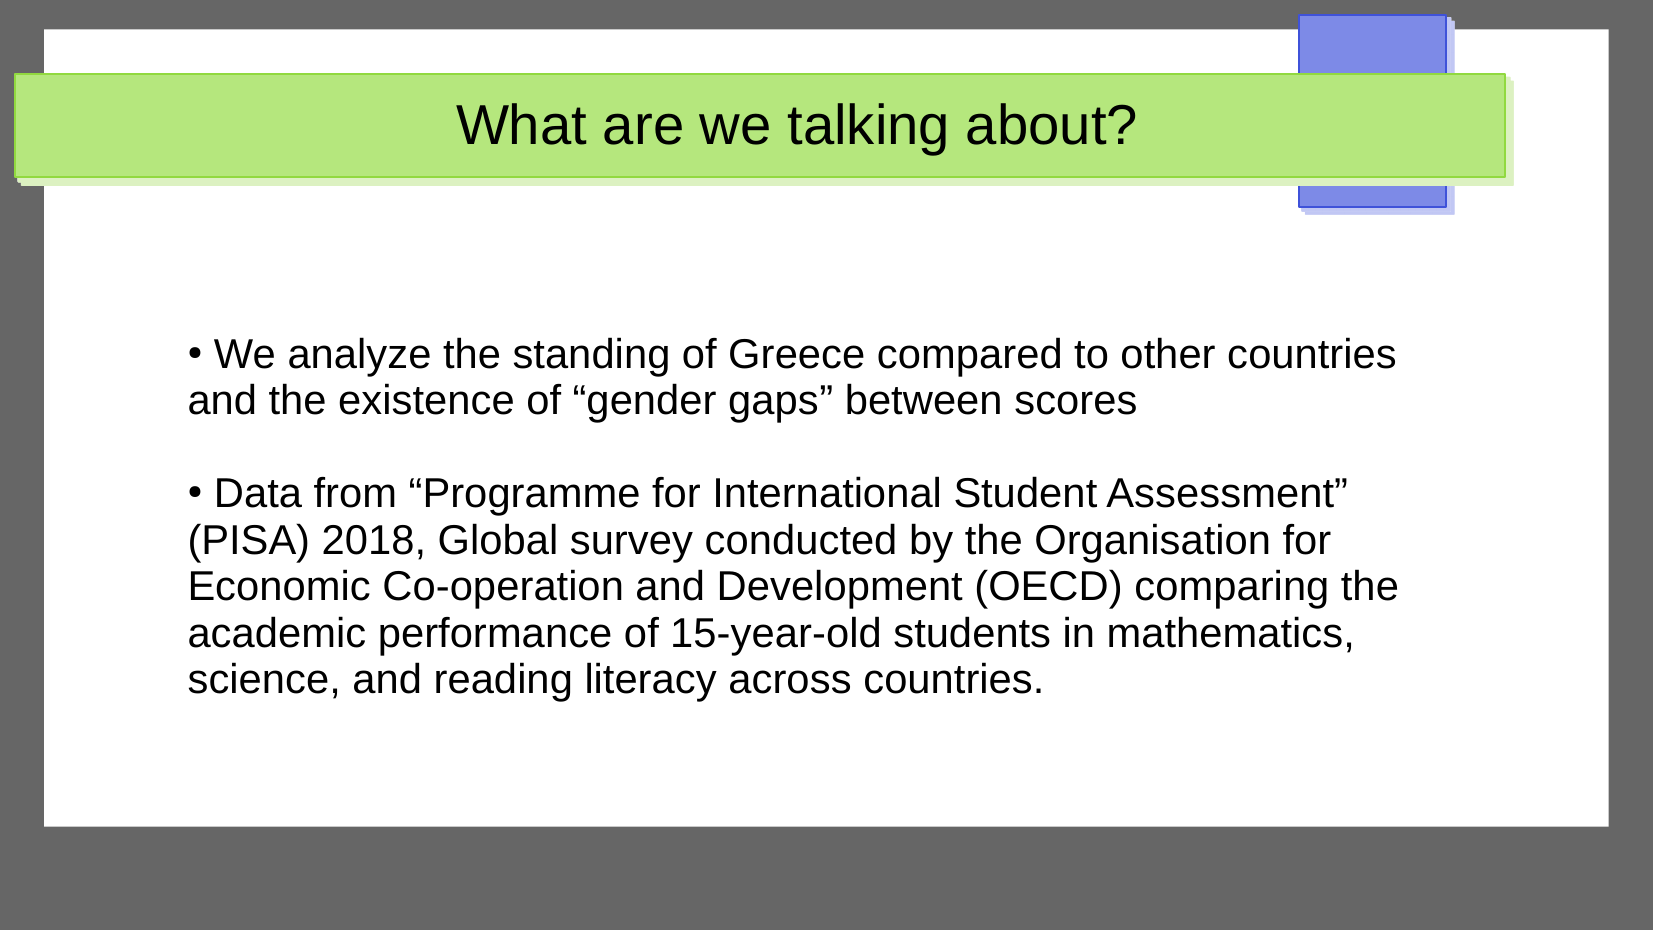

# What are we talking about?
 We analyze the standing of Greece compared to other countries and the existence of “gender gaps” between scores
 Data from “Programme for International Student Assessment” (PISA) 2018, Global survey conducted by the Organisation for Economic Co-operation and Development (OECD) comparing the academic performance of 15-year-old students in mathematics, science, and reading literacy across countries.